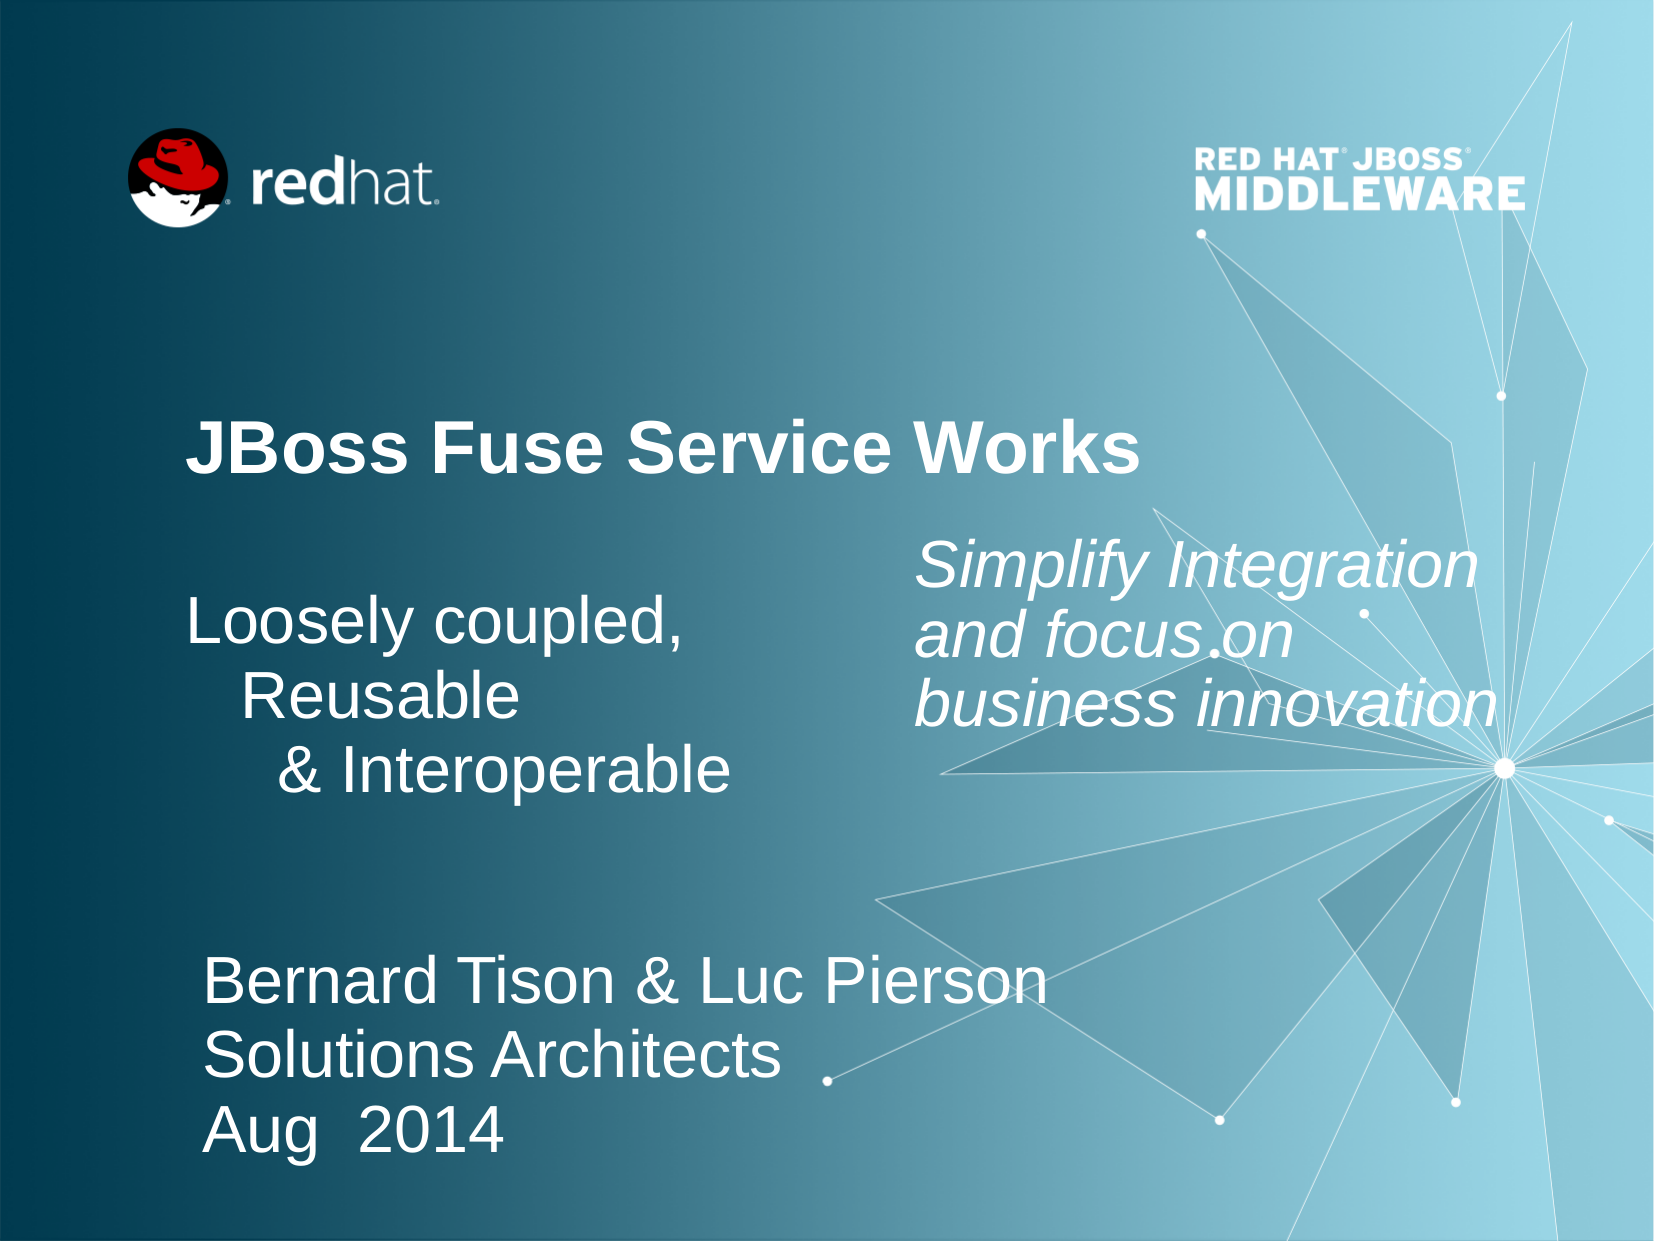

JBoss Fuse Service Works
Loosely coupled,
 Reusable
 & Interoperable
Simplify Integration and focus on business innovation
Bernard Tison & Luc Pierson
Solutions Architects
Aug 2014